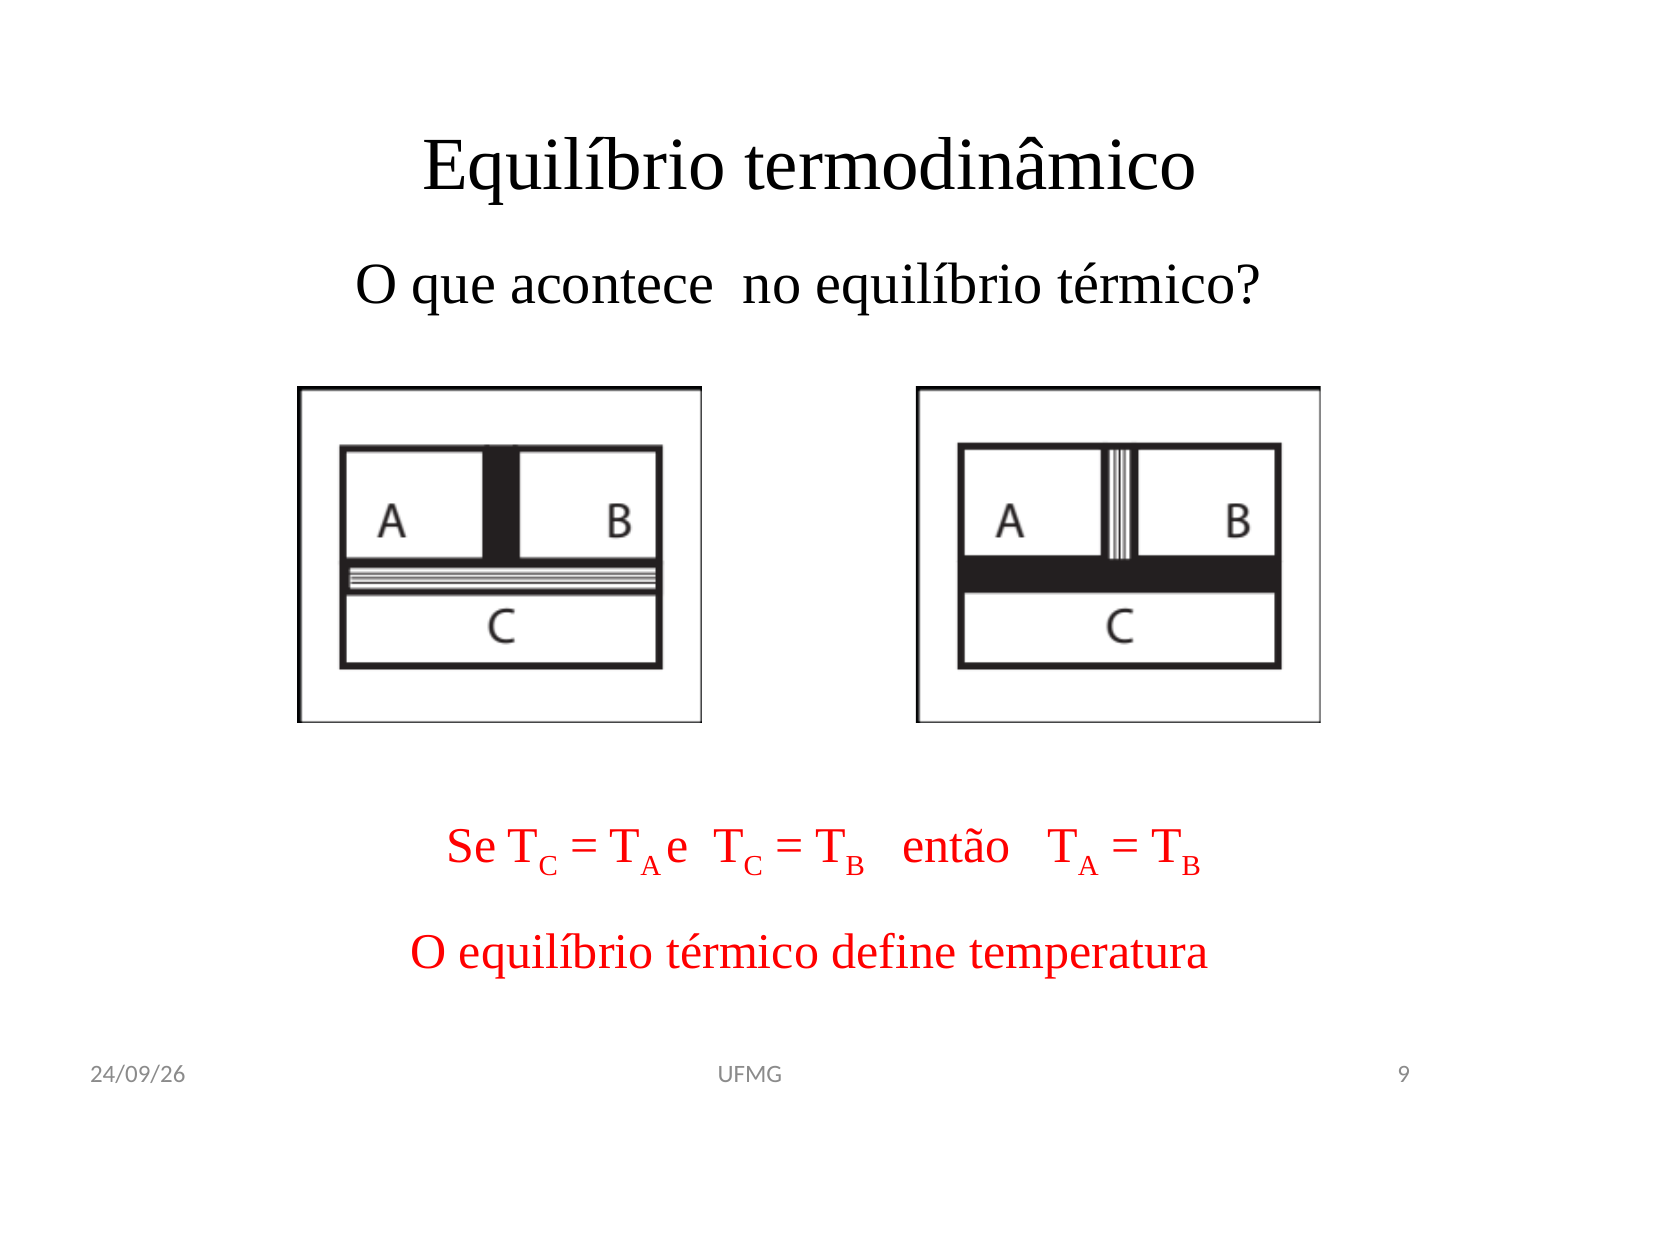

Equilíbrio termodinâmico
O que acontece no equilíbrio térmico?
 Se TC = TA e TC = TB então TA = TB
O equilíbrio térmico define temperatura
UFMG
2